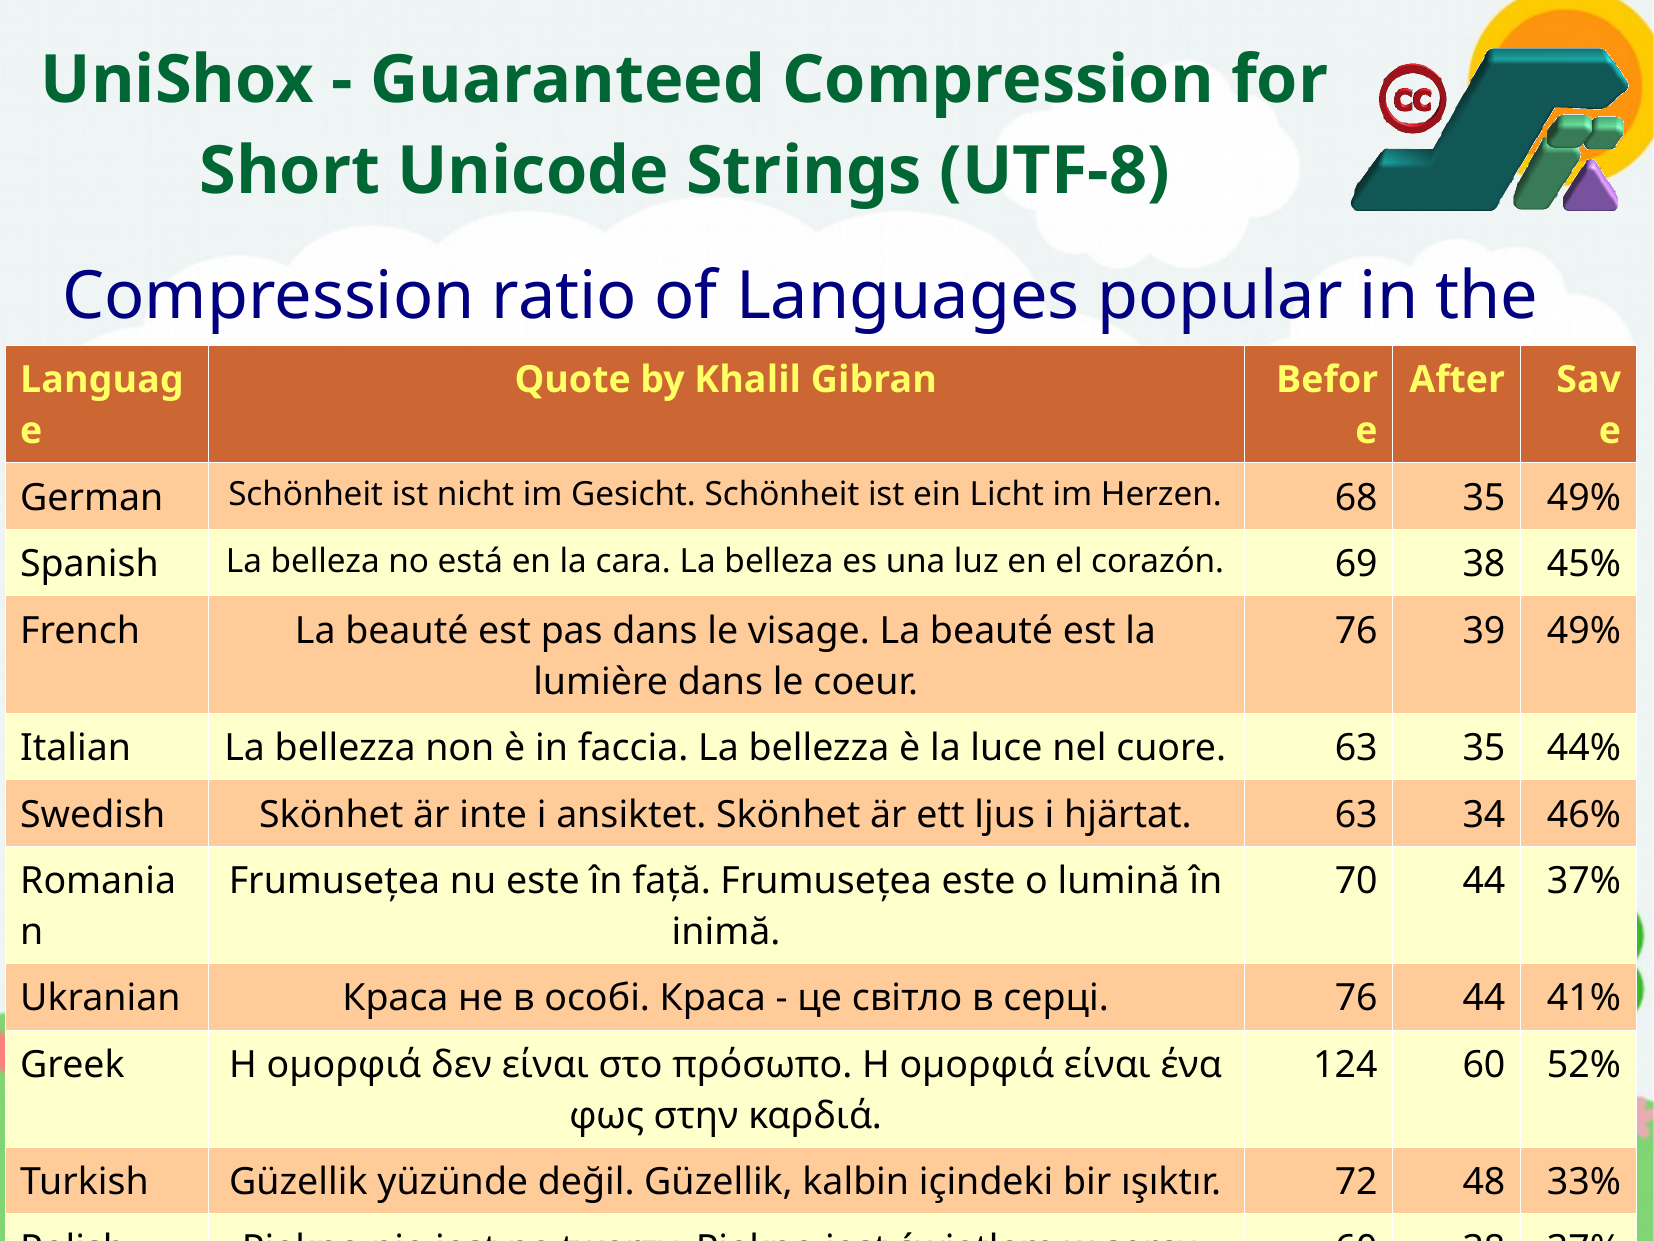

UniShox - Guaranteed Compression for Short Unicode Strings (UTF-8)
Compression ratio of Languages popular in the Europe
| Language | Quote by Khalil Gibran | Before | After | Save |
| --- | --- | --- | --- | --- |
| German | Schönheit ist nicht im Gesicht. Schönheit ist ein Licht im Herzen. | 68 | 35 | 49% |
| Spanish | La belleza no está en la cara. La belleza es una luz en el corazón. | 69 | 38 | 45% |
| French | La beauté est pas dans le visage. La beauté est la lumière dans le coeur. | 76 | 39 | 49% |
| Italian | La bellezza non è in faccia. La bellezza è la luce nel cuore. | 63 | 35 | 44% |
| Swedish | Skönhet är inte i ansiktet. Skönhet är ett ljus i hjärtat. | 63 | 34 | 46% |
| Romanian | Frumusețea nu este în față. Frumusețea este o lumină în inimă. | 70 | 44 | 37% |
| Ukranian | Краса не в особі. Краса - це світло в серці. | 76 | 44 | 41% |
| Greek | Η ομορφιά δεν είναι στο πρόσωπο. Η ομορφιά είναι ένα φως στην καρδιά. | 124 | 60 | 52% |
| Turkish | Güzellik yüzünde değil. Güzellik, kalbin içindeki bir ışıktır. | 72 | 48 | 33% |
| Polish | Piękno nie jest na twarzy. Piękno jest światłem w sercu. | 60 | 38 | 37% |